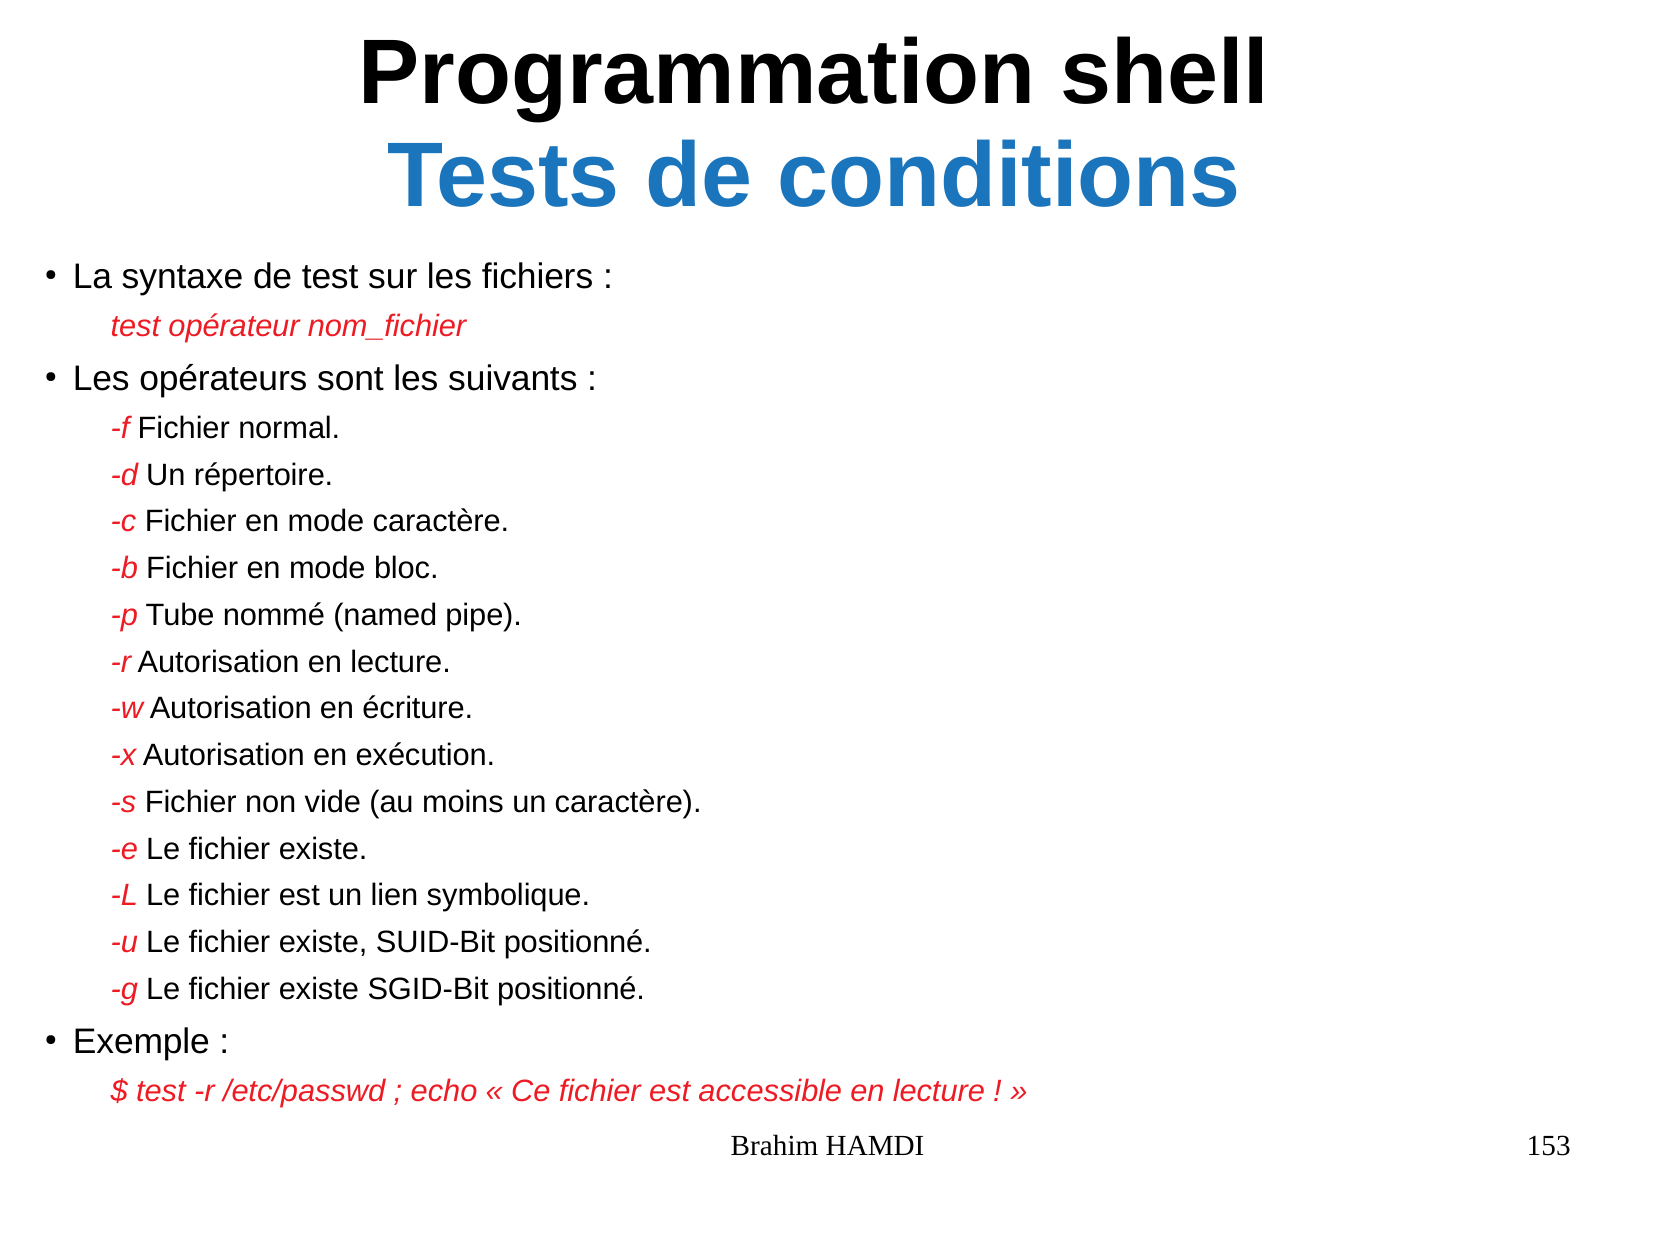

# Programmation shell Tests de conditions
La syntaxe de test sur les fichiers :
test opérateur nom_fichier
Les opérateurs sont les suivants :
-f Fichier normal.
-d Un répertoire.
-c Fichier en mode caractère.
-b Fichier en mode bloc.
-p Tube nommé (named pipe).
-r Autorisation en lecture.
-w Autorisation en écriture.
-x Autorisation en exécution.
-s Fichier non vide (au moins un caractère).
-e Le fichier existe.
-L Le fichier est un lien symbolique.
-u Le fichier existe, SUID-Bit positionné.
-g Le fichier existe SGID-Bit positionné.
Exemple :
$ test -r /etc/passwd ; echo « Ce fichier est accessible en lecture ! »
Brahim HAMDI
153